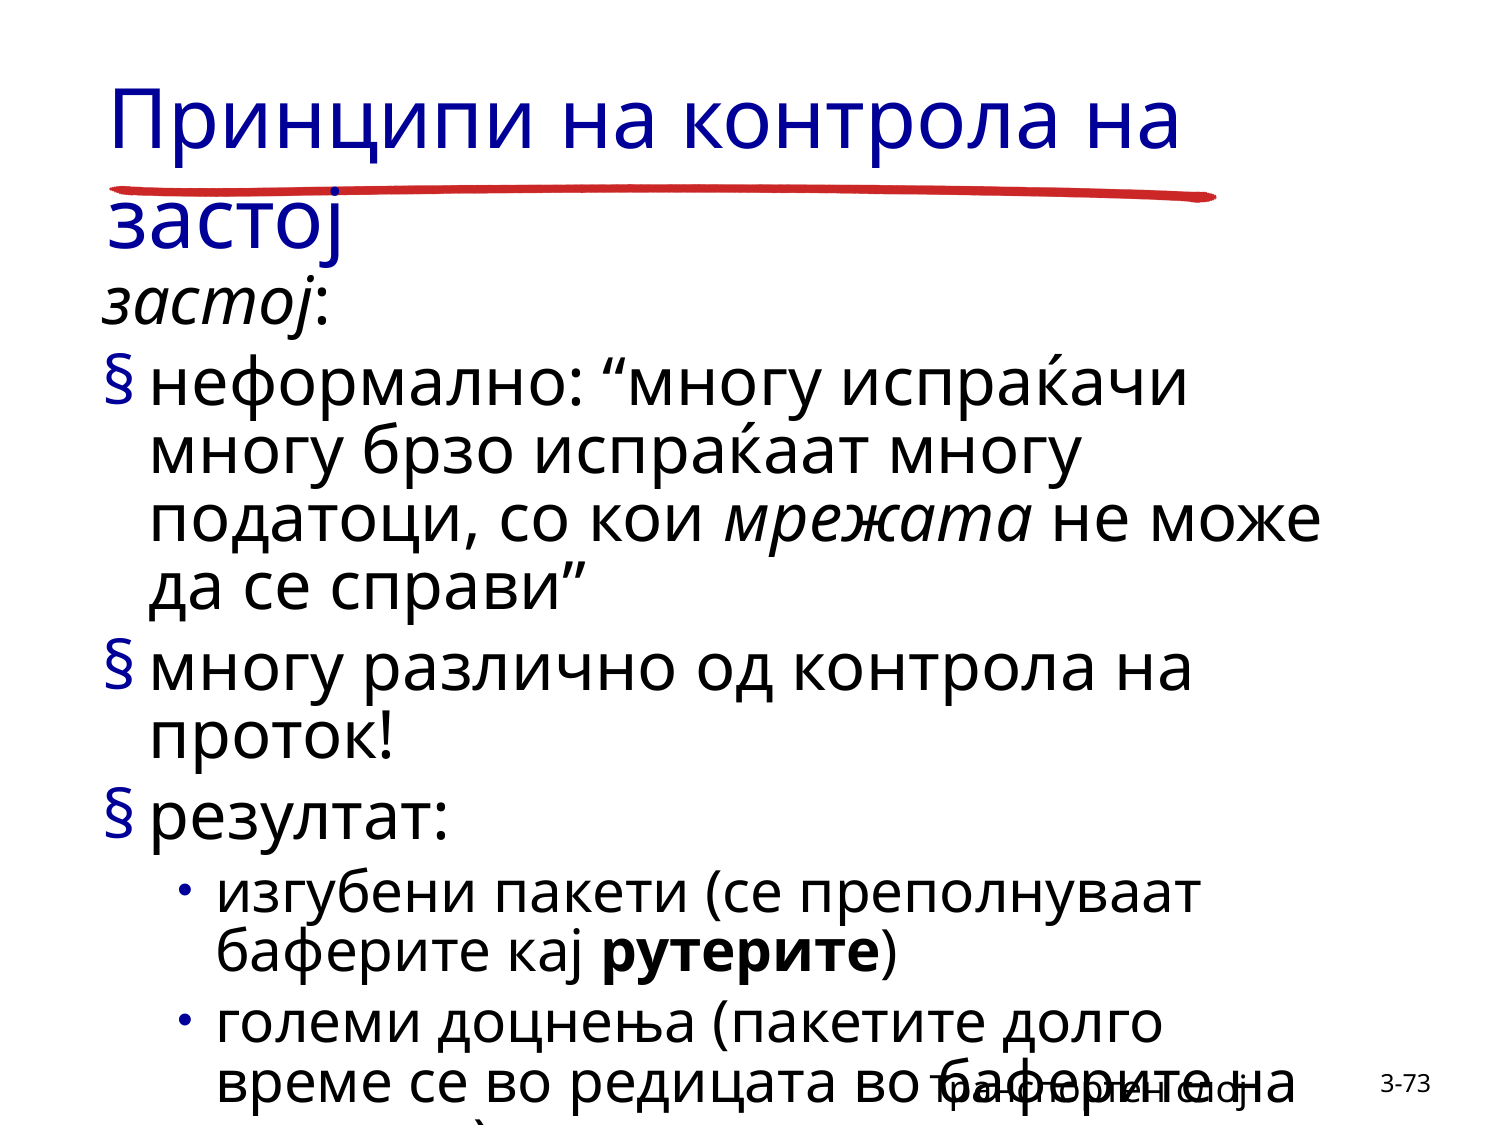

Принципи на контрола на застој
# застој:
неформално: “многу испраќачи многу брзо испраќаат многу податоци, со кои мрежата не може да се справи”
многу различно од контрола на проток!
резултат:
изгубени пакети (се преполнуваат баферите кај рутерите)
големи доцнења (пакетите долго време се во редицата во баферите на рутерите)
спаѓа во топ 10 мрежни проблеми!
Транспортен слој